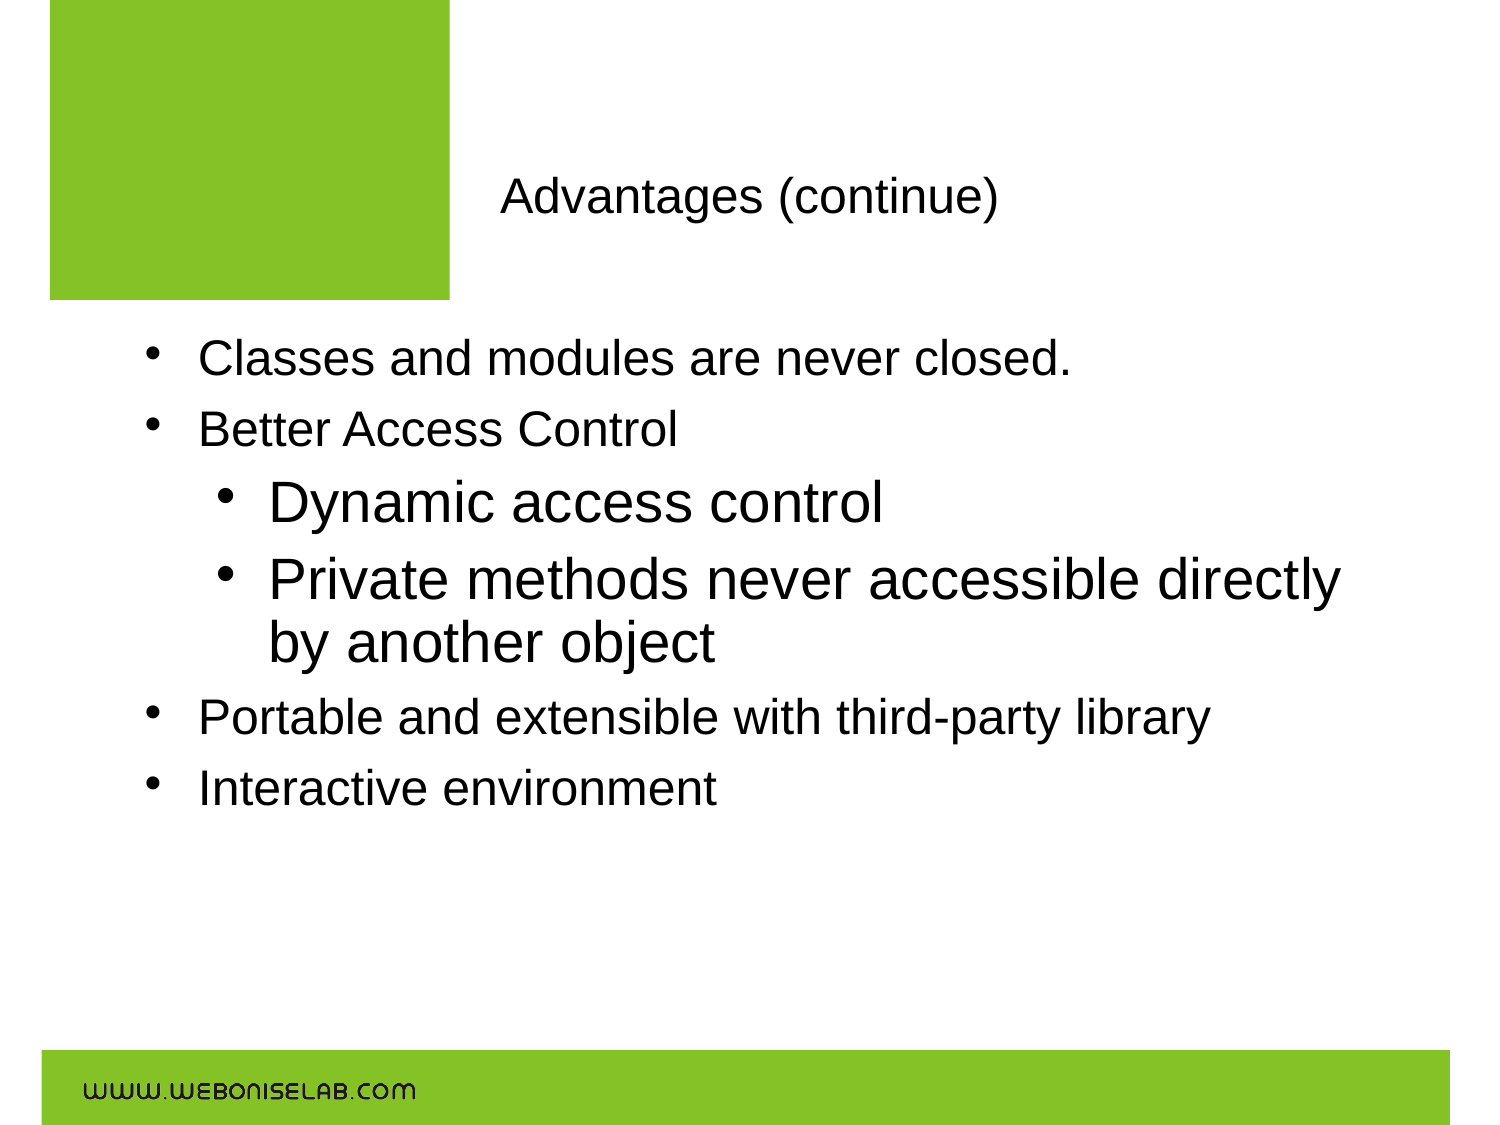

# Advantages (continue)
Classes and modules are never closed.
Better Access Control
Dynamic access control
Private methods never accessible directly by another object
Portable and extensible with third-party library
Interactive environment